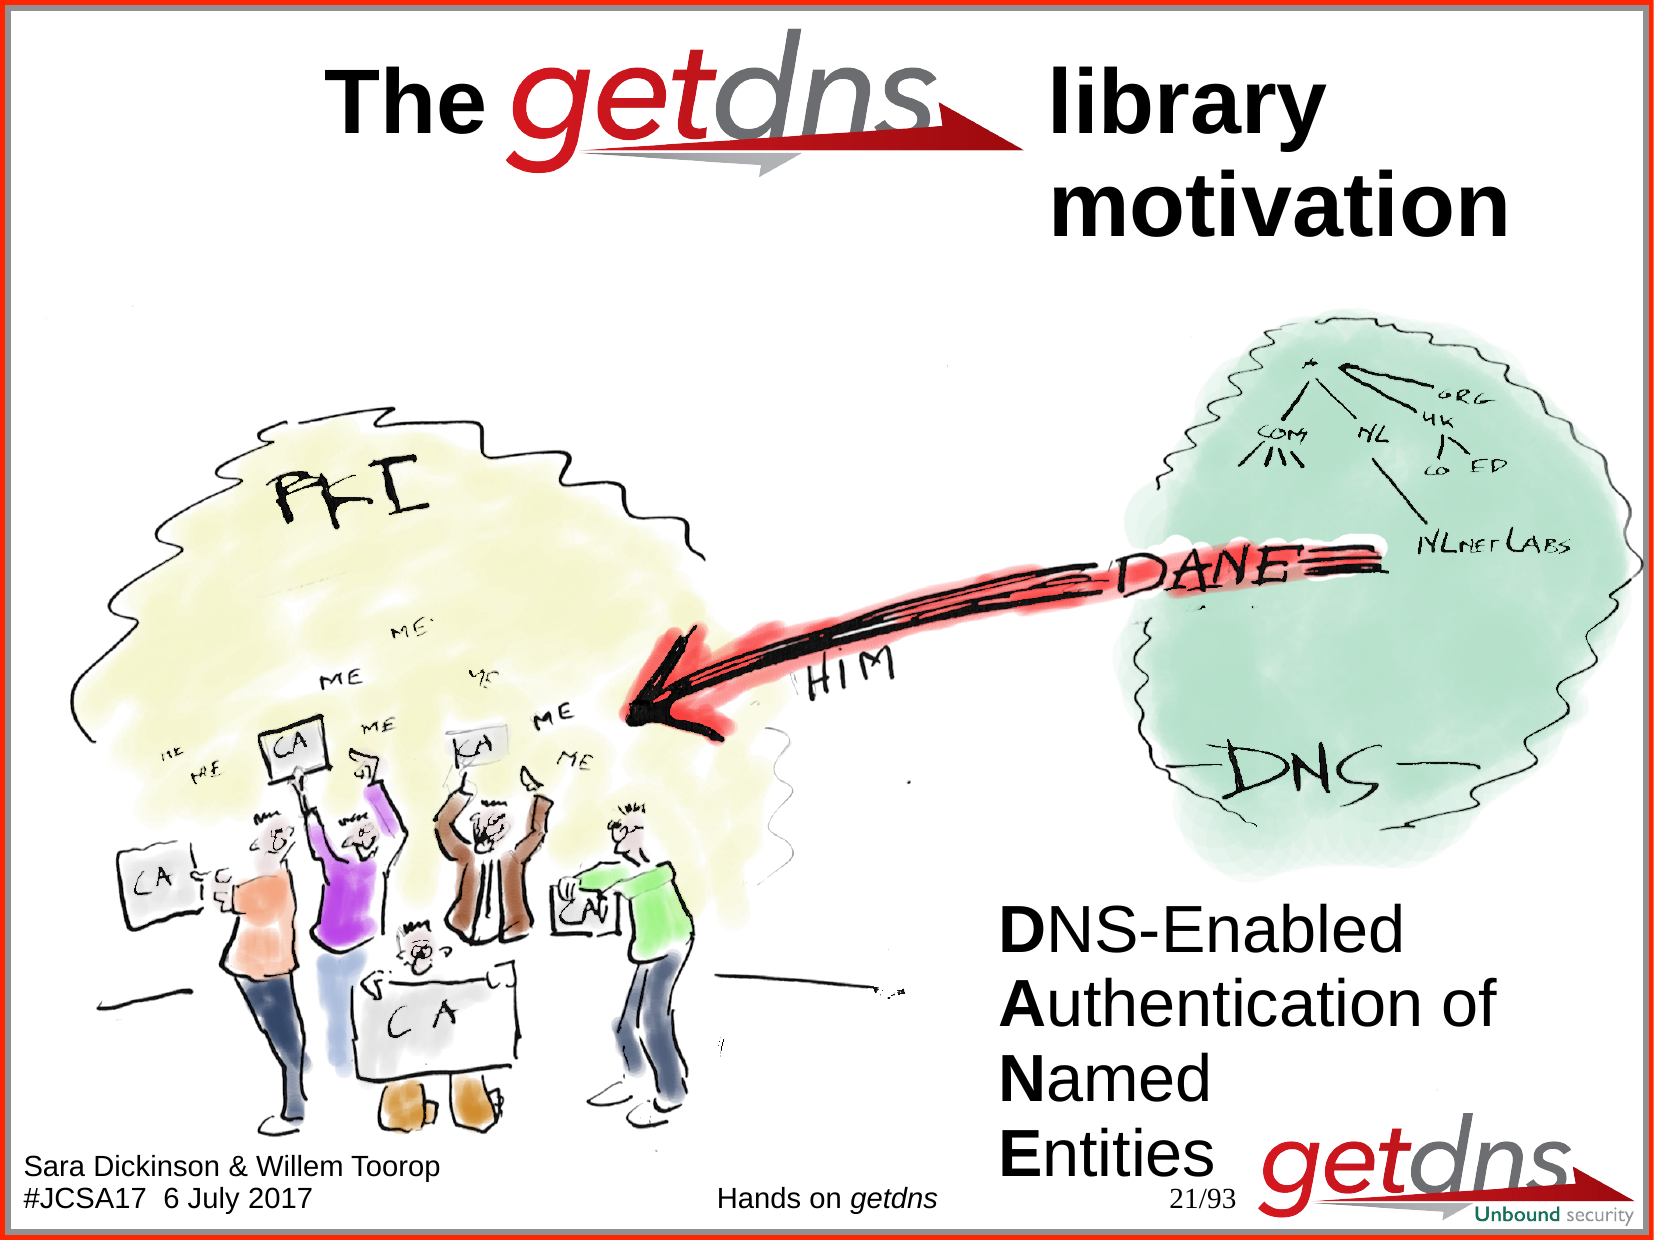

# The library
motivation
DNS-Enabled
Authentication of
Named
Entities
21